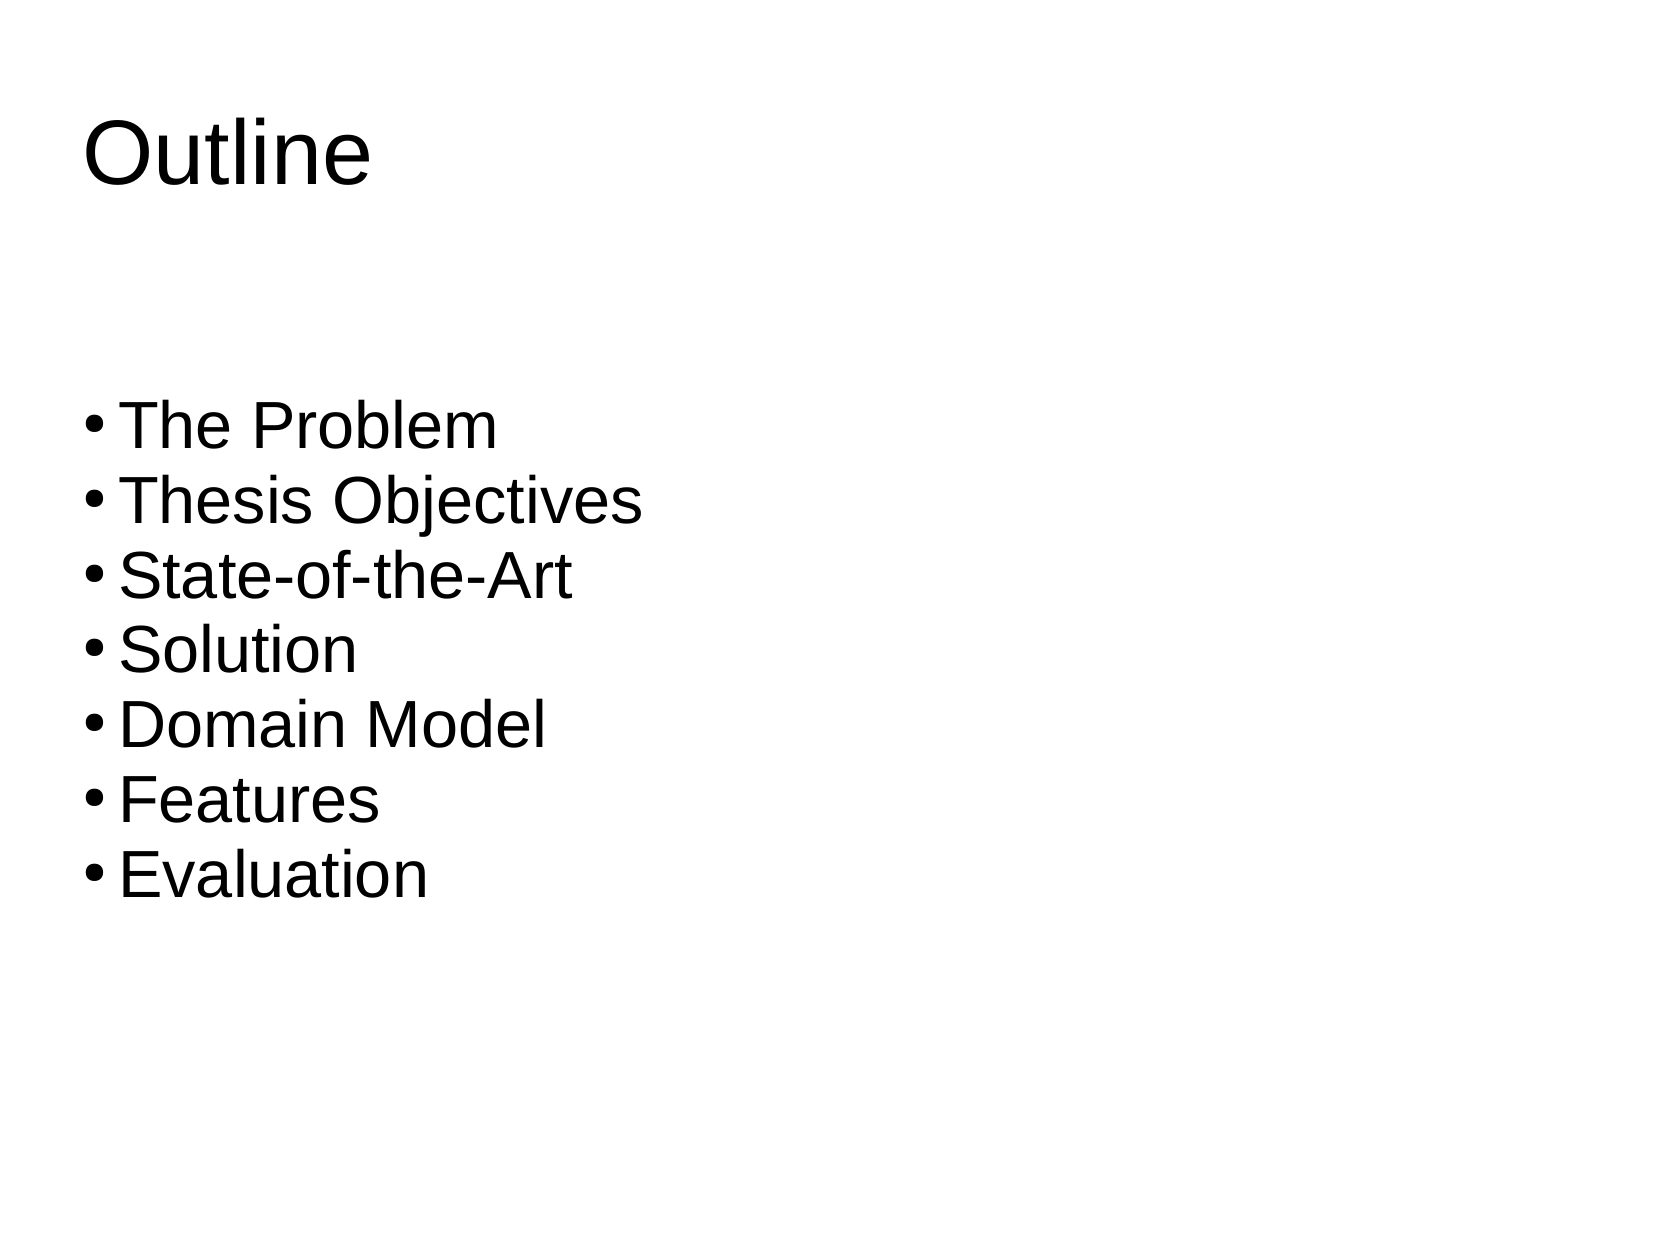

# Outline
The Problem
Thesis Objectives
State-of-the-Art
Solution
Domain Model
Features
Evaluation